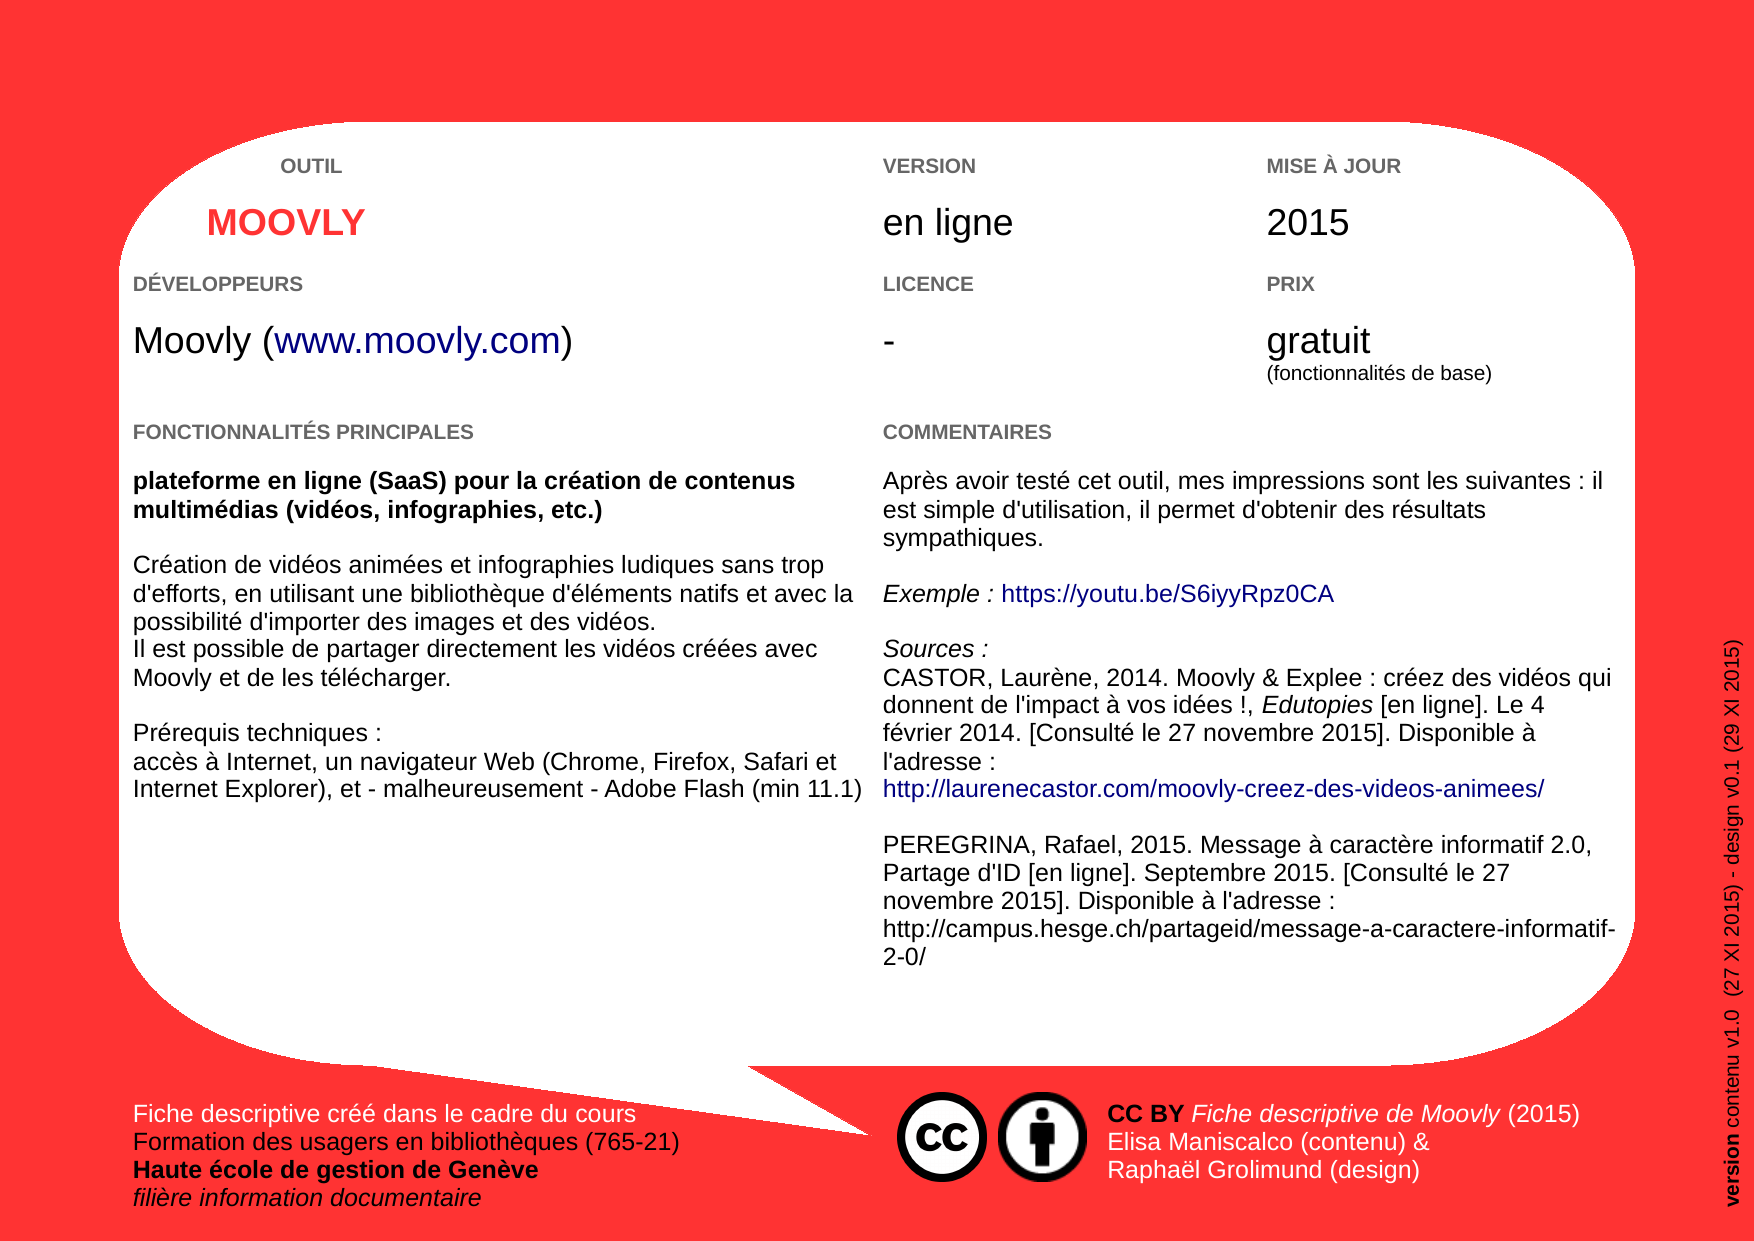

OUTIL
	MOOVLY
VERSION
en ligne
MISE À JOUR
2015
DÉVELOPPEURS
Moovly (www.moovly.com)
LICENCE
-
PRIX
gratuit
(fonctionnalités de base)
FONCTIONNALITÉS PRINCIPALES
plateforme en ligne (SaaS) pour la création de contenus multimédias (vidéos, infographies, etc.)
Création de vidéos animées et infographies ludiques sans trop d'efforts, en utilisant une bibliothèque d'éléments natifs et avec la possibilité d'importer des images et des vidéos.
Il est possible de partager directement les vidéos créées avec Moovly et de les télécharger.
Prérequis techniques :
accès à Internet, un navigateur Web (Chrome, Firefox, Safari et Internet Explorer), et - malheureusement - Adobe Flash (min 11.1)
COMMENTAIRES
Après avoir testé cet outil, mes impressions sont les suivantes : il est simple d'utilisation, il permet d'obtenir des résultats sympathiques.
Exemple : https://youtu.be/S6iyyRpz0CA
Sources :
CASTOR, Laurène, 2014. Moovly & Explee : créez des vidéos qui donnent de l'impact à vos idées !, Edutopies [en ligne]. Le 4 février 2014. [Consulté le 27 novembre 2015]. Disponible à l'adresse : http://laurenecastor.com/moovly-creez-des-videos-animees/
PEREGRINA, Rafael, 2015. Message à caractère informatif 2.0, Partage d'ID [en ligne]. Septembre 2015. [Consulté le 27 novembre 2015]. Disponible à l'adresse : http://campus.hesge.ch/partageid/message-a-caractere-informatif-2-0/
version contenu v1.0 (27 XI 2015) - design v0.1 (29 XI 2015)
Fiche descriptive créé dans le cadre du cours
Formation des usagers en bibliothèques (765-21)
Haute école de gestion de Genève
filière information documentaire
CC BY Fiche descriptive de Moovly (2015)
Elisa Maniscalco (contenu) &
Raphaël Grolimund (design)